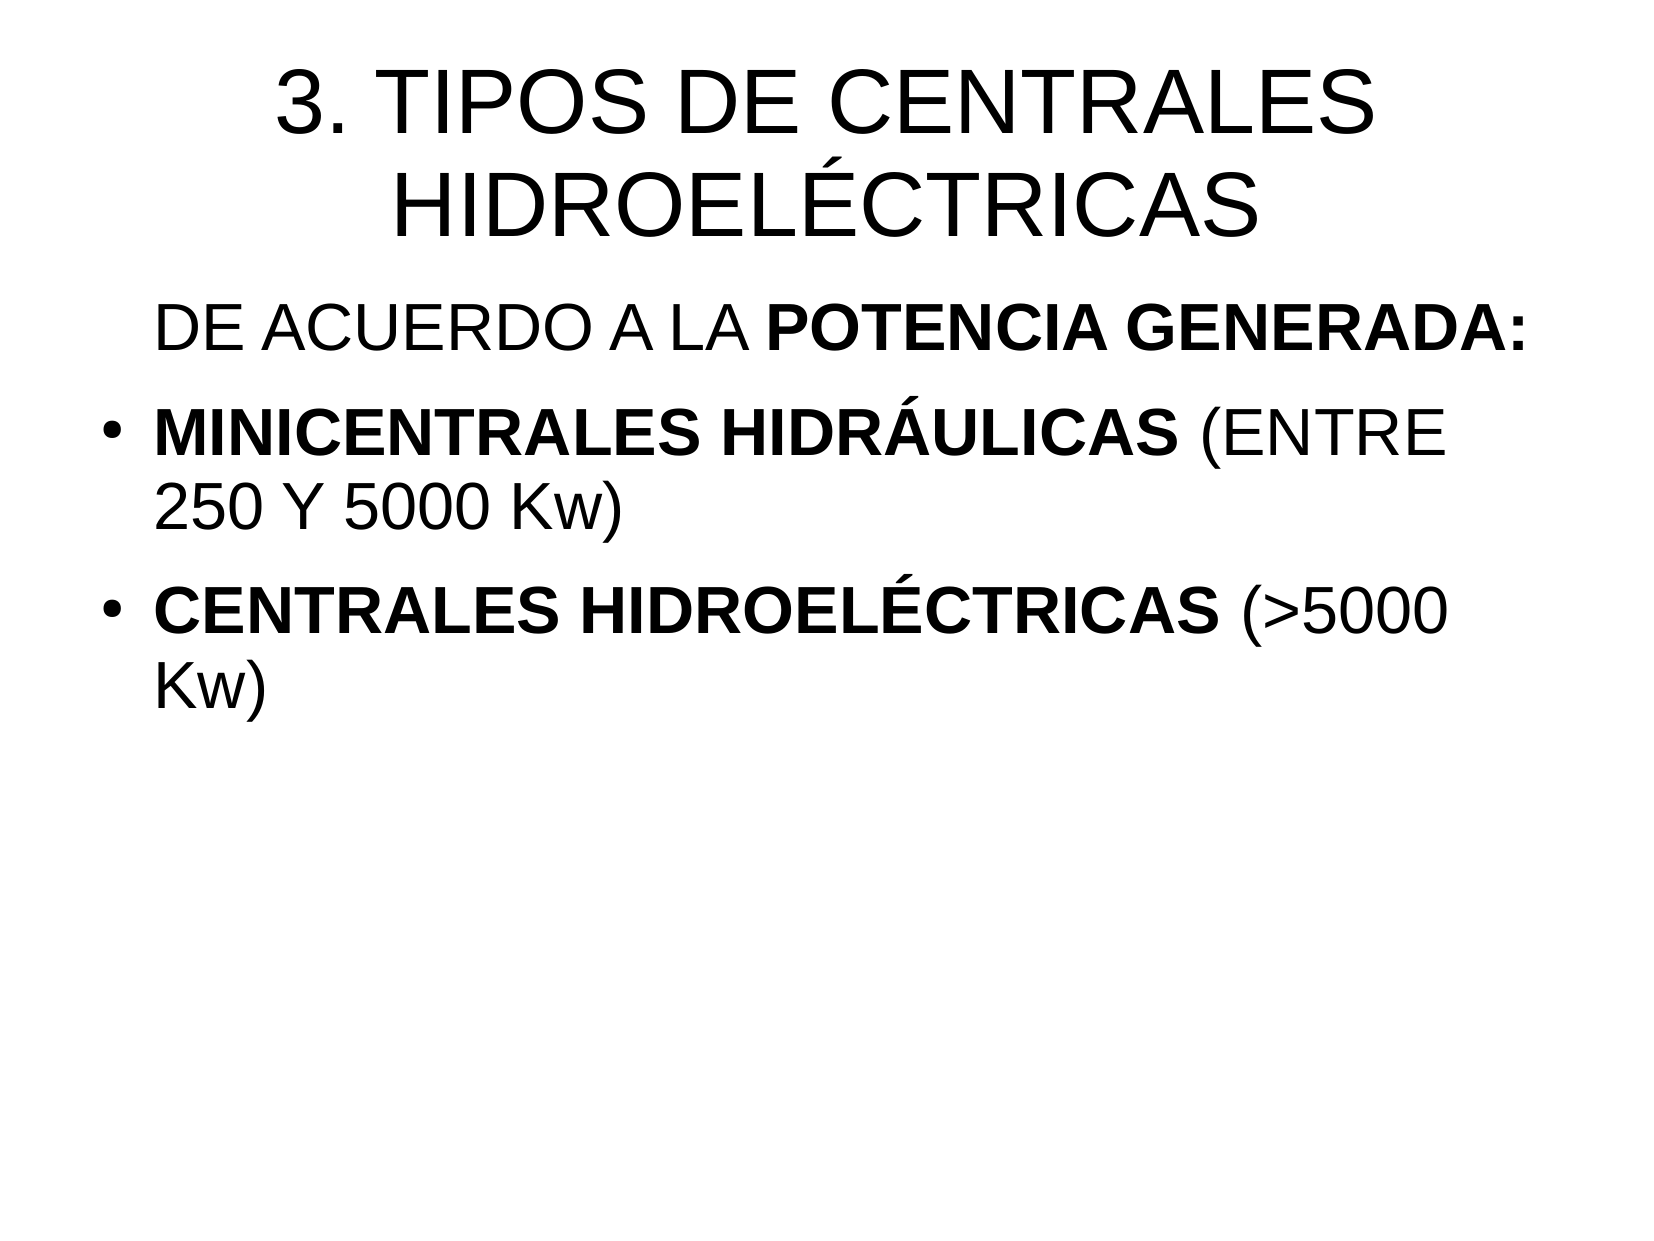

# 3. TIPOS DE CENTRALES HIDROELÉCTRICAS
DE ACUERDO A LA POTENCIA GENERADA:
MINICENTRALES HIDRÁULICAS (ENTRE 250 Y 5000 Kw)
CENTRALES HIDROELÉCTRICAS (>5000 Kw)